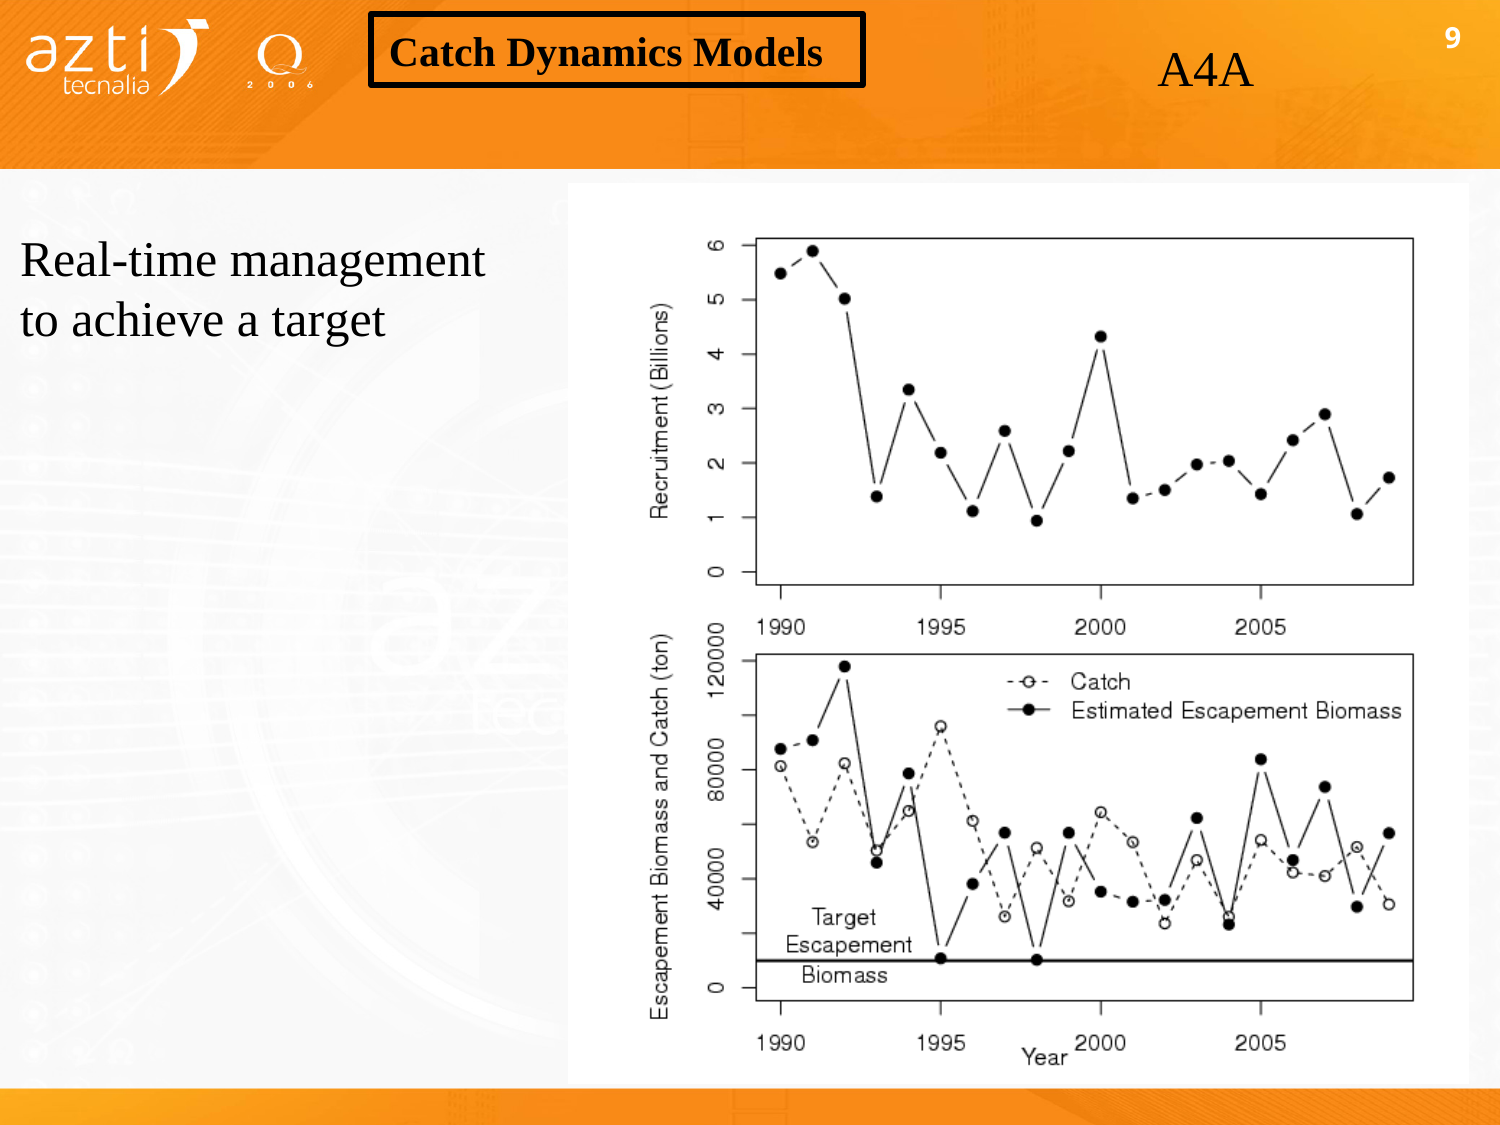

Catch Dynamics Models
A4A
Real-time management
to achieve a target